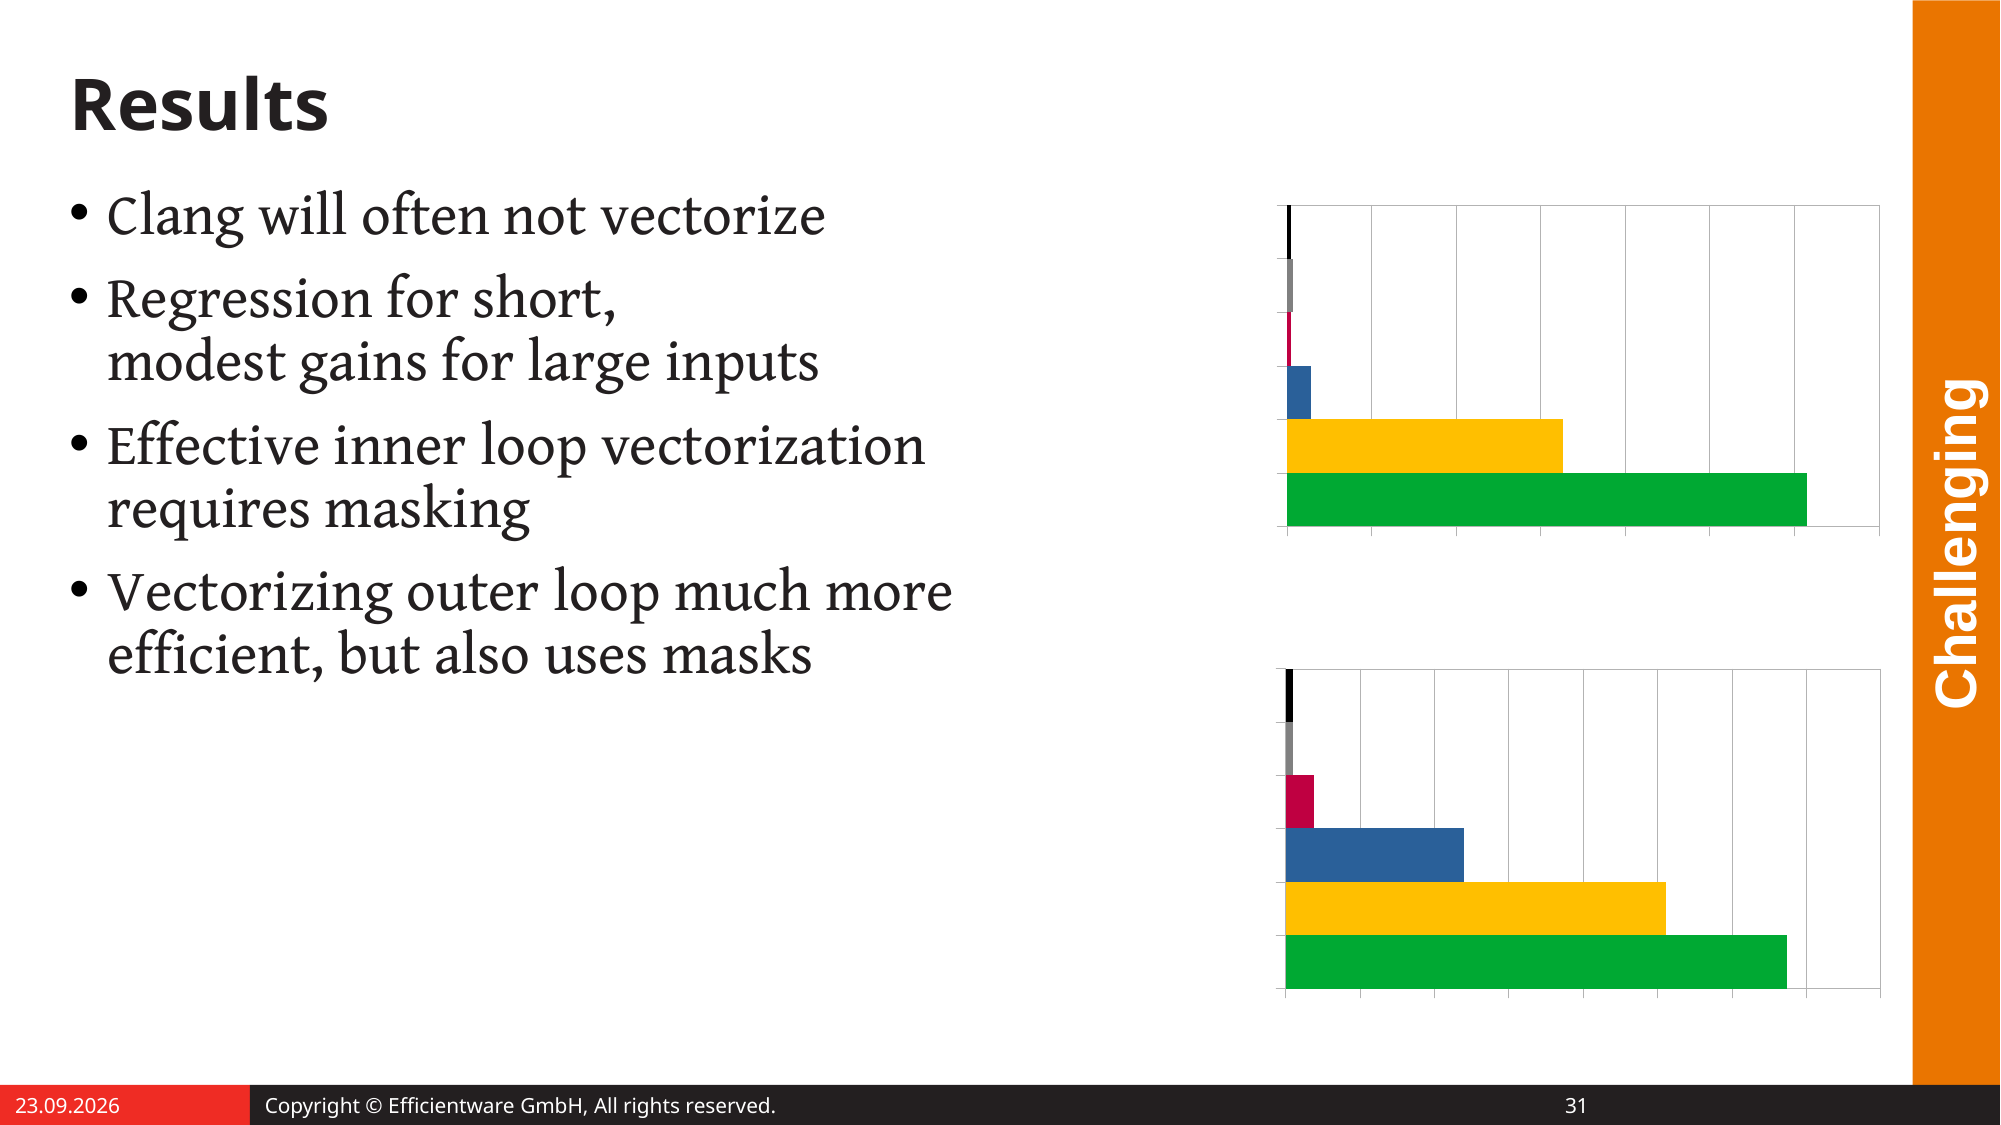

# Results
Clang will often not vectorize
Regression for short,
modest gains for large inputs
Effective inner loop vectorization requires masking
Vectorizing outer loop much more efficient, but also uses masks
Challenging
Copyright © Efficientware GmbH, All rights reserved.